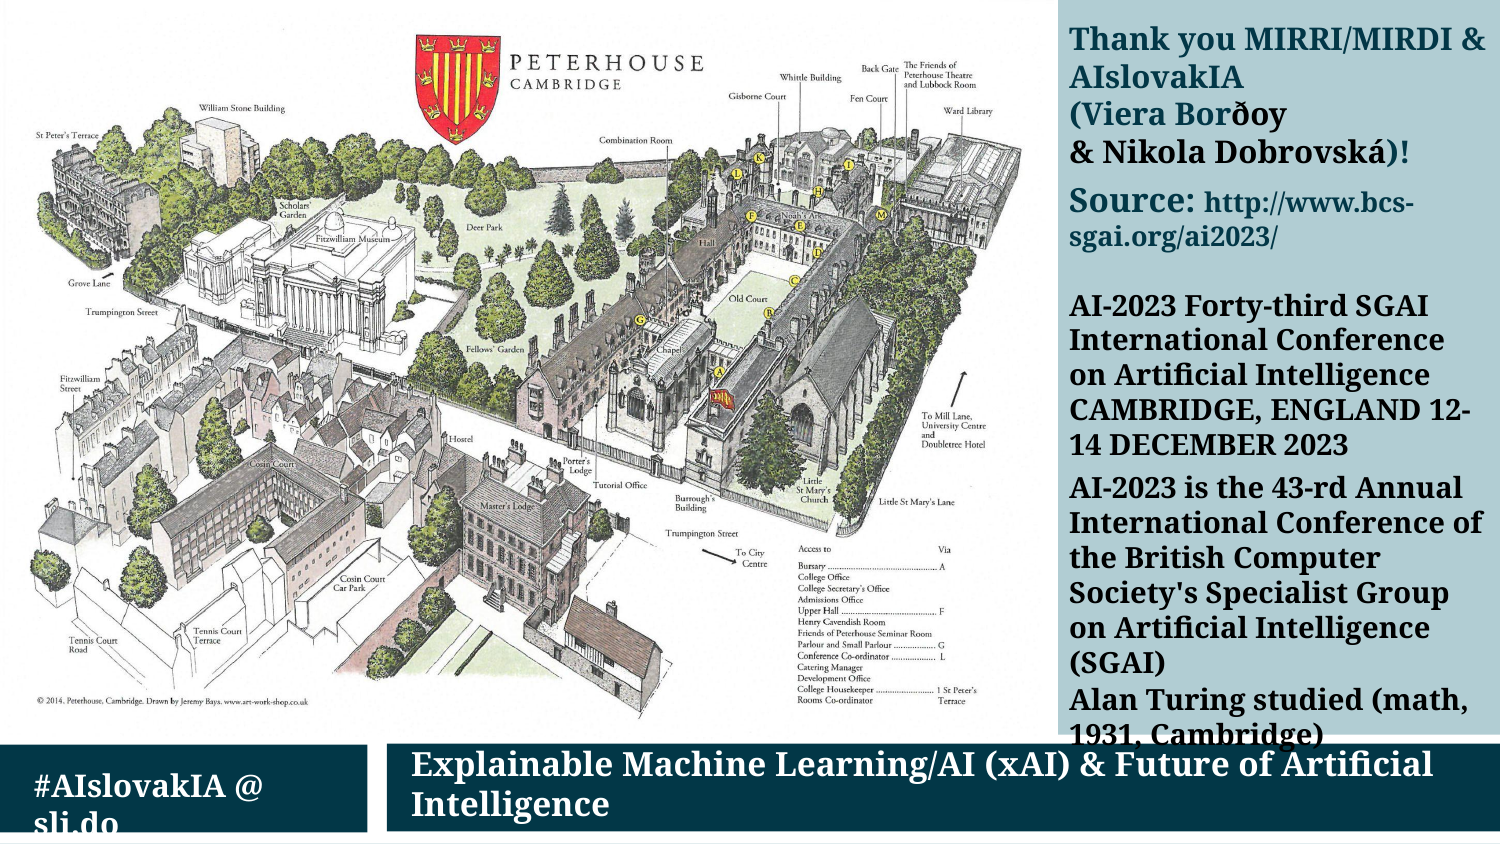

(xAI) English Exam (translation/Slovak)
Thank you MIRRI/MIRDI & AIslovakIA
(Viera Borðoy
& Nikola Dobrovská)!
Source: http://www.bcs-sgai.org/ai2023/
AI-2023 Forty-third SGAI International Conference on Artificial Intelligence
CAMBRIDGE, ENGLAND 12-14 DECEMBER 2023
AI-2023 is the 43-rd Annual International Conference of the British Computer Society's Specialist Group on Artificial Intelligence (SGAI)
Alan Turing studied (math, 1931, Cambridge)
Explainable Machine Learning/AI (xAI) & Future of Artificial Intelligence
#AIslovakIA @ sli.do